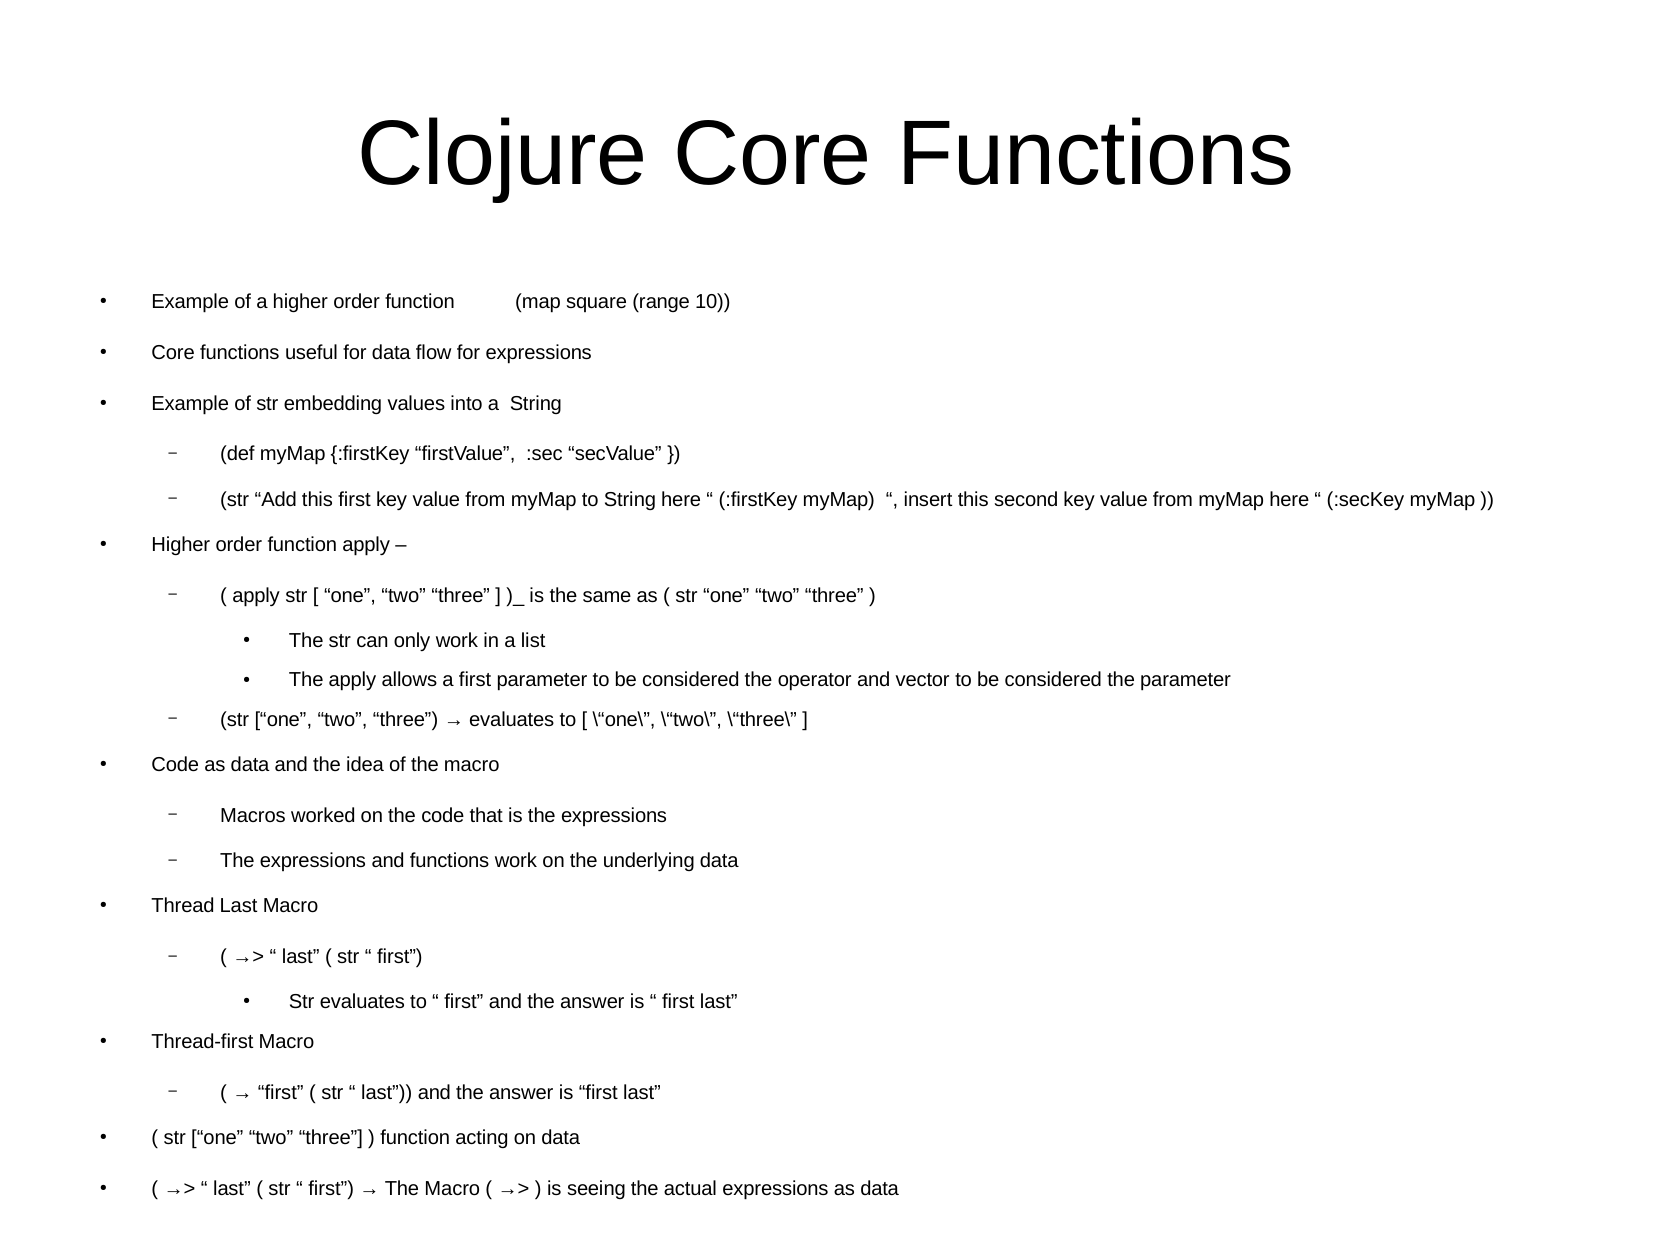

# Clojure Core Functions
Example of a higher order function 	(map square (range 10))
Core functions useful for data flow for expressions
Example of str embedding values into a String
(def myMap {:firstKey “firstValue”, :sec “secValue” })
(str “Add this first key value from myMap to String here “ (:firstKey myMap) “, insert this second key value from myMap here “ (:secKey myMap ))
Higher order function apply –
( apply str [ “one”, “two” “three” ] )_ is the same as ( str “one” “two” “three” )
The str can only work in a list
The apply allows a first parameter to be considered the operator and vector to be considered the parameter
(str [“one”, “two”, “three”) → evaluates to [ \“one\”, \“two\”, \“three\” ]
Code as data and the idea of the macro
Macros worked on the code that is the expressions
The expressions and functions work on the underlying data
Thread Last Macro
( →> “ last” ( str “ first”)
Str evaluates to “ first” and the answer is “ first last”
Thread-first Macro
( → “first” ( str “ last”)) and the answer is “first last”
( str [“one” “two” “three”] ) function acting on data
( →> “ last” ( str “ first”) → The Macro ( →> ) is seeing the actual expressions as data